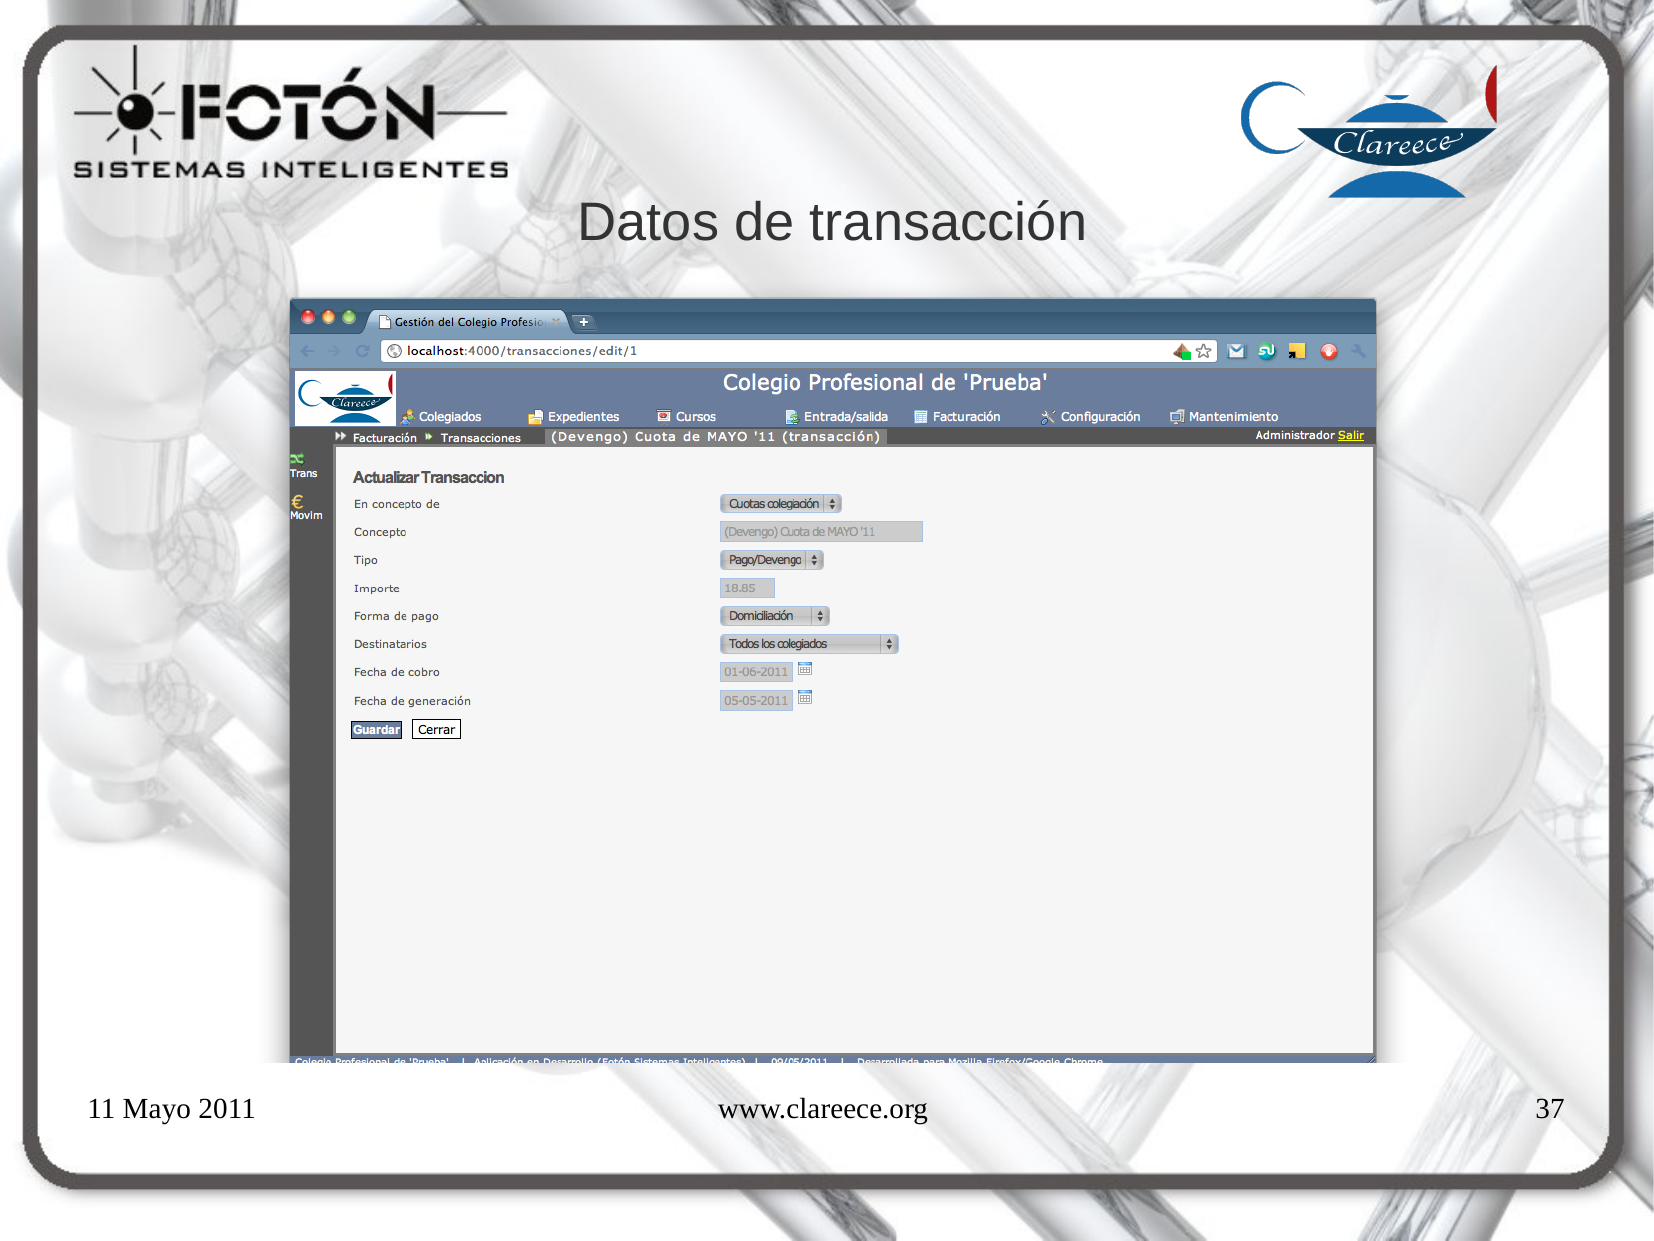

# Datos de transacción
11 Mayo 2011
www.clareece.org
37